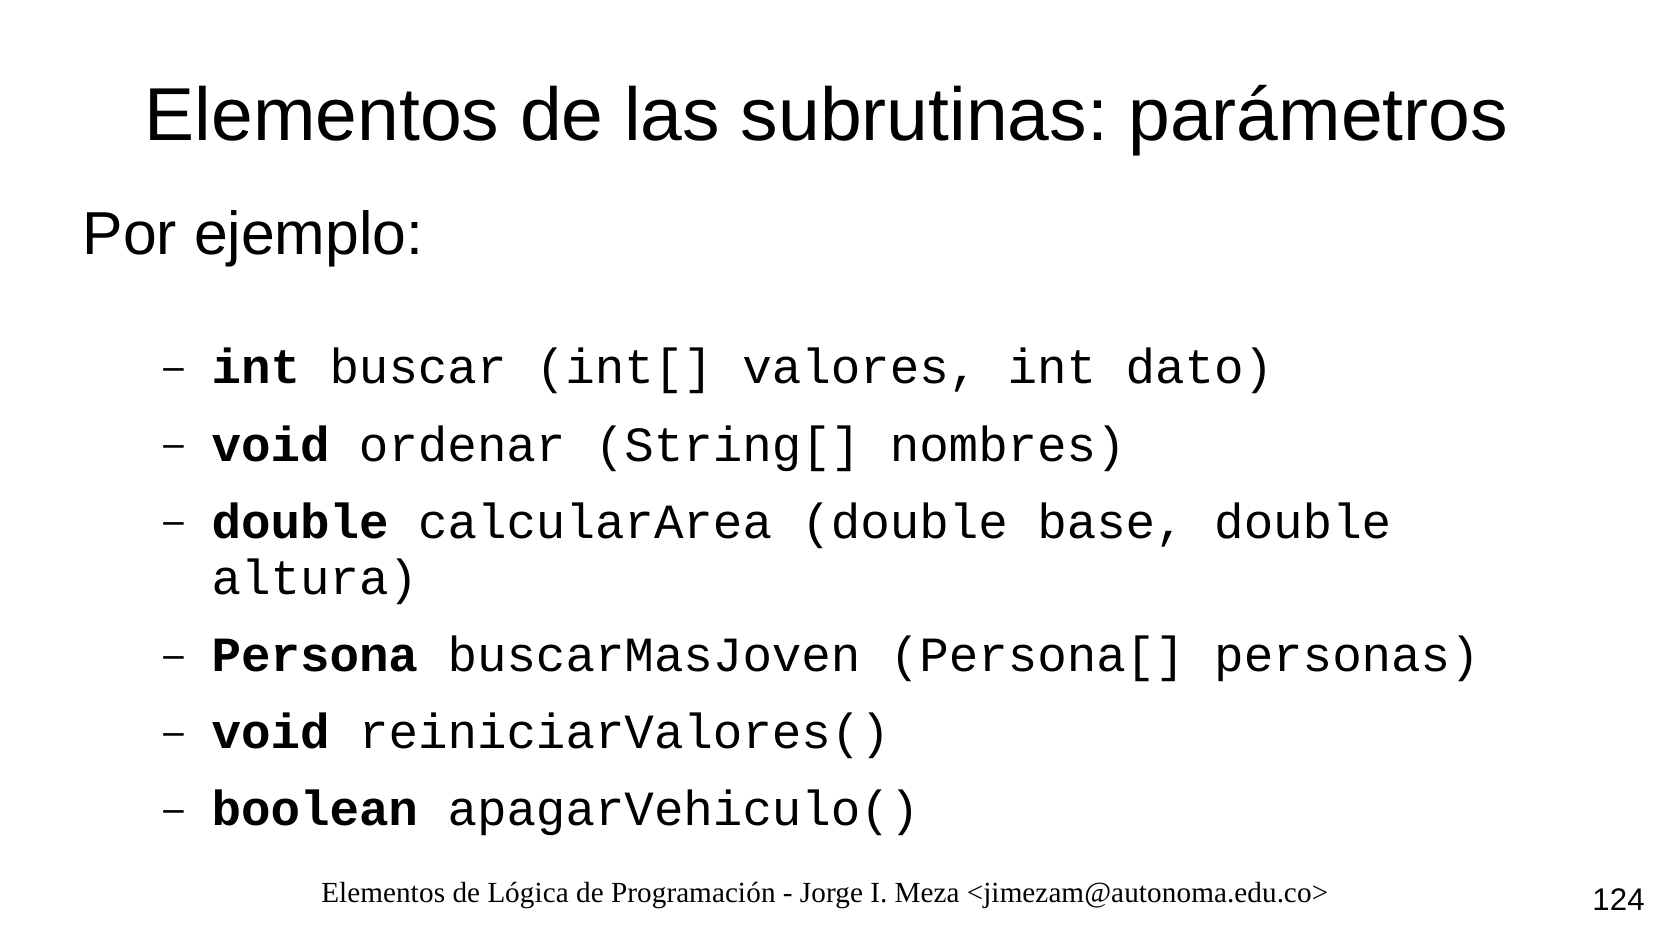

# Elementos de las subrutinas: parámetros
Por ejemplo:
int buscar (int[] valores, int dato)
void ordenar (String[] nombres)
double calcularArea (double base, double altura)
Persona buscarMasJoven (Persona[] personas)
void reiniciarValores()
boolean apagarVehiculo()
Elementos de Lógica de Programación - Jorge I. Meza <jimezam@autonoma.edu.co>